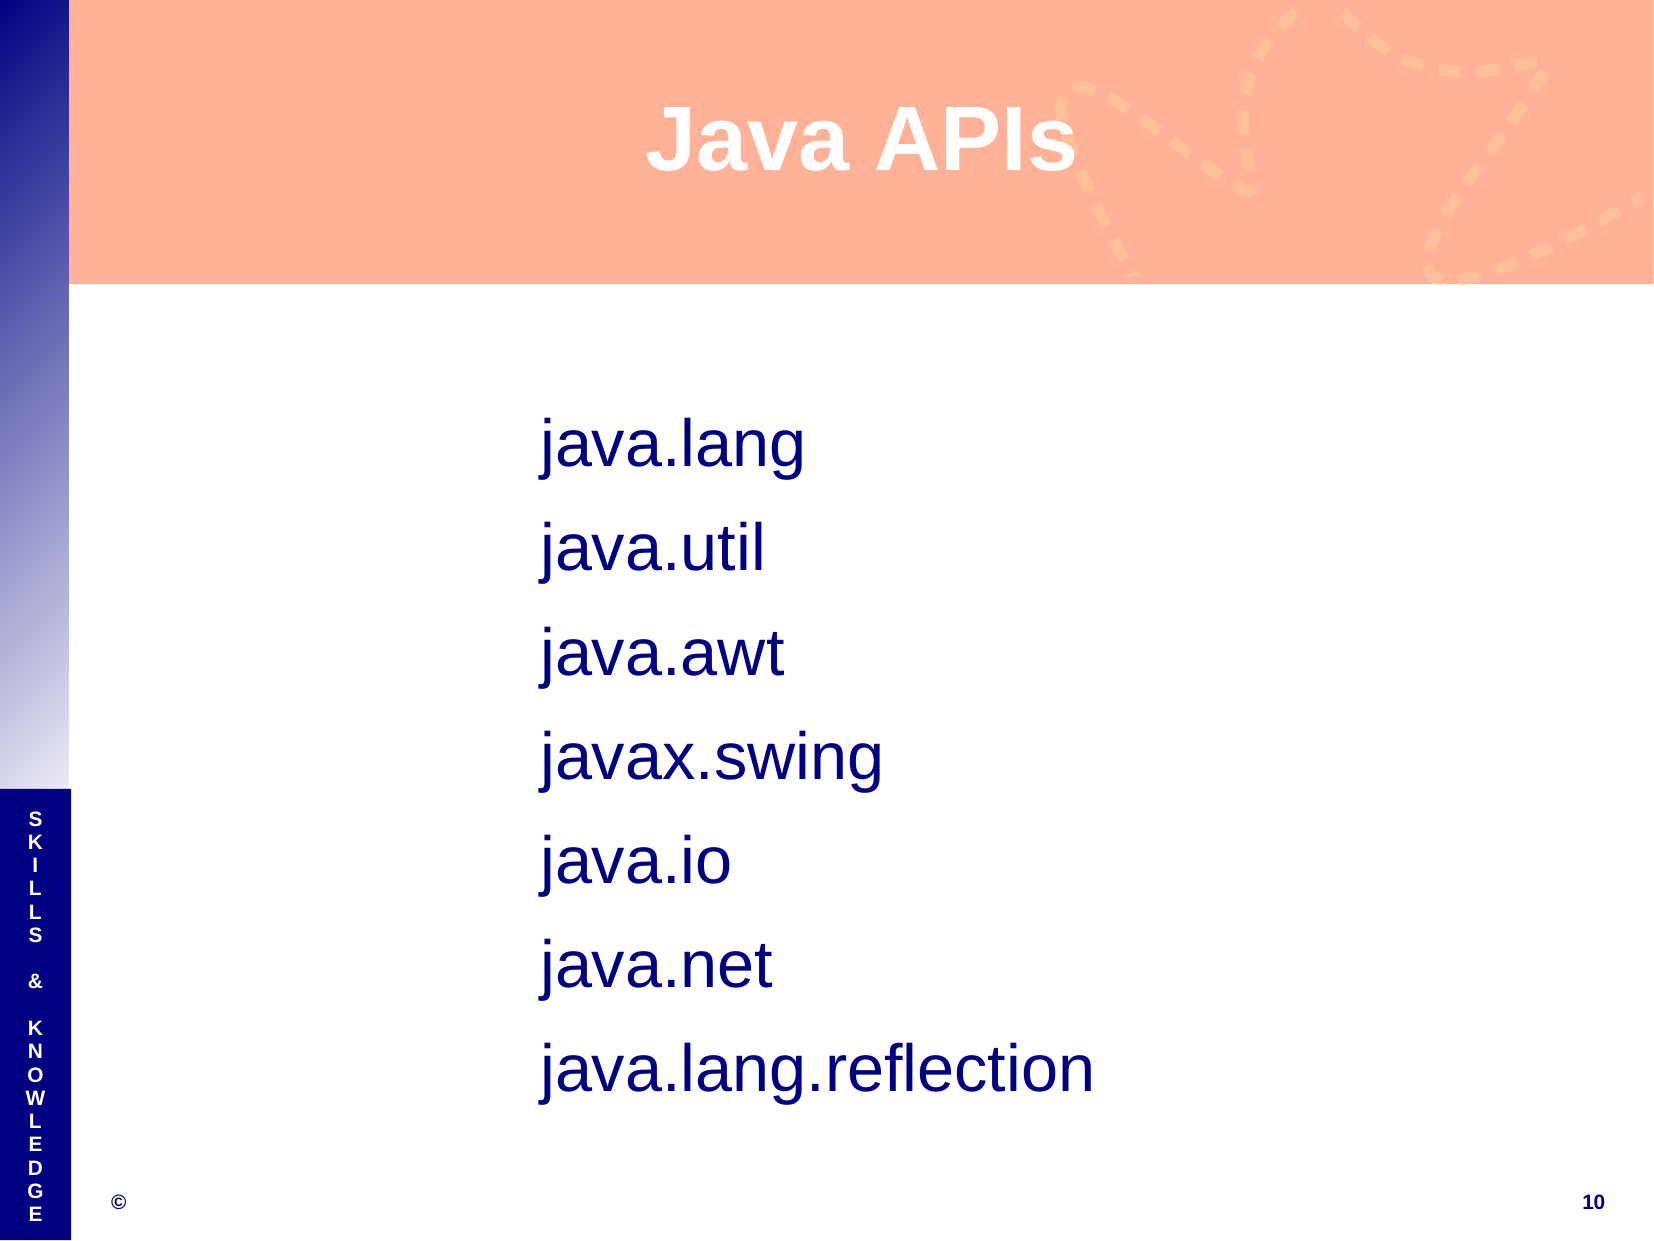

Java APIs
# java.lang
java.util
java.awt
javax.swing
java.io
java.net
java.lang.reflection
S
K
I
L
L
S
&
K
N
O
W
L
E
D
G
E